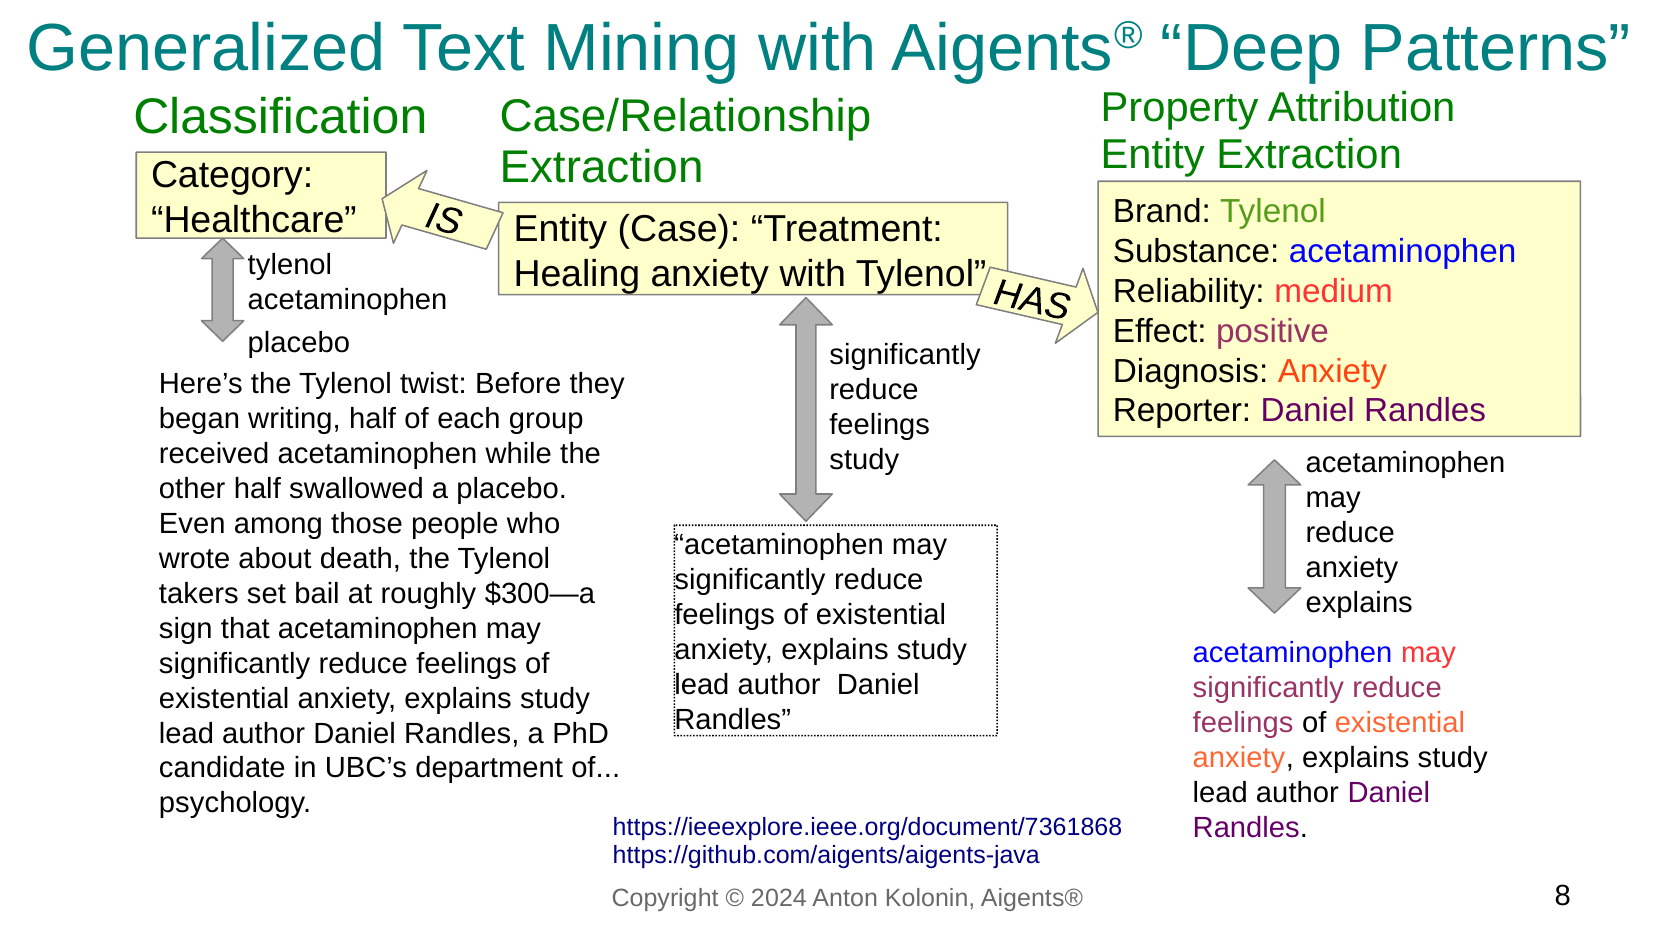

Generalized Text Mining with Aigents® “Deep Patterns”
Property Attribution
Entity Extraction
Classification
Case/Relationship
Extraction
Category:
“Healthcare”
IS
Brand: Tylenol
Substance: acetaminophen
Reliability: medium
Effect: positive
Diagnosis: Anxiety
Reporter: Daniel Randles
Entity (Case): “Treatment:
Healing anxiety with Tylenol”
tylenol
acetaminophen
placebo
HAS
significantly
reduce
feelings
study
Here’s the Tylenol twist: Before they began writing, half of each group received acetaminophen while the other half swallowed a placebo. Even among those people who wrote about death, the Tylenol takers set bail at roughly $300—a sign that acetaminophen may significantly reduce feelings of existential anxiety, explains study lead author Daniel Randles, a PhD candidate in UBC’s department of... psychology.
acetaminophen
may
reduce
anxiety
explains
“acetaminophen may significantly reduce feelings of existential anxiety, explains study lead author Daniel Randles”
acetaminophen may significantly reduce feelings of existential anxiety, explains study lead author Daniel Randles.
https://ieeexplore.ieee.org/document/7361868
https://github.com/aigents/aigents-java
Copyright © 2024 Anton Kolonin, Aigents®
8